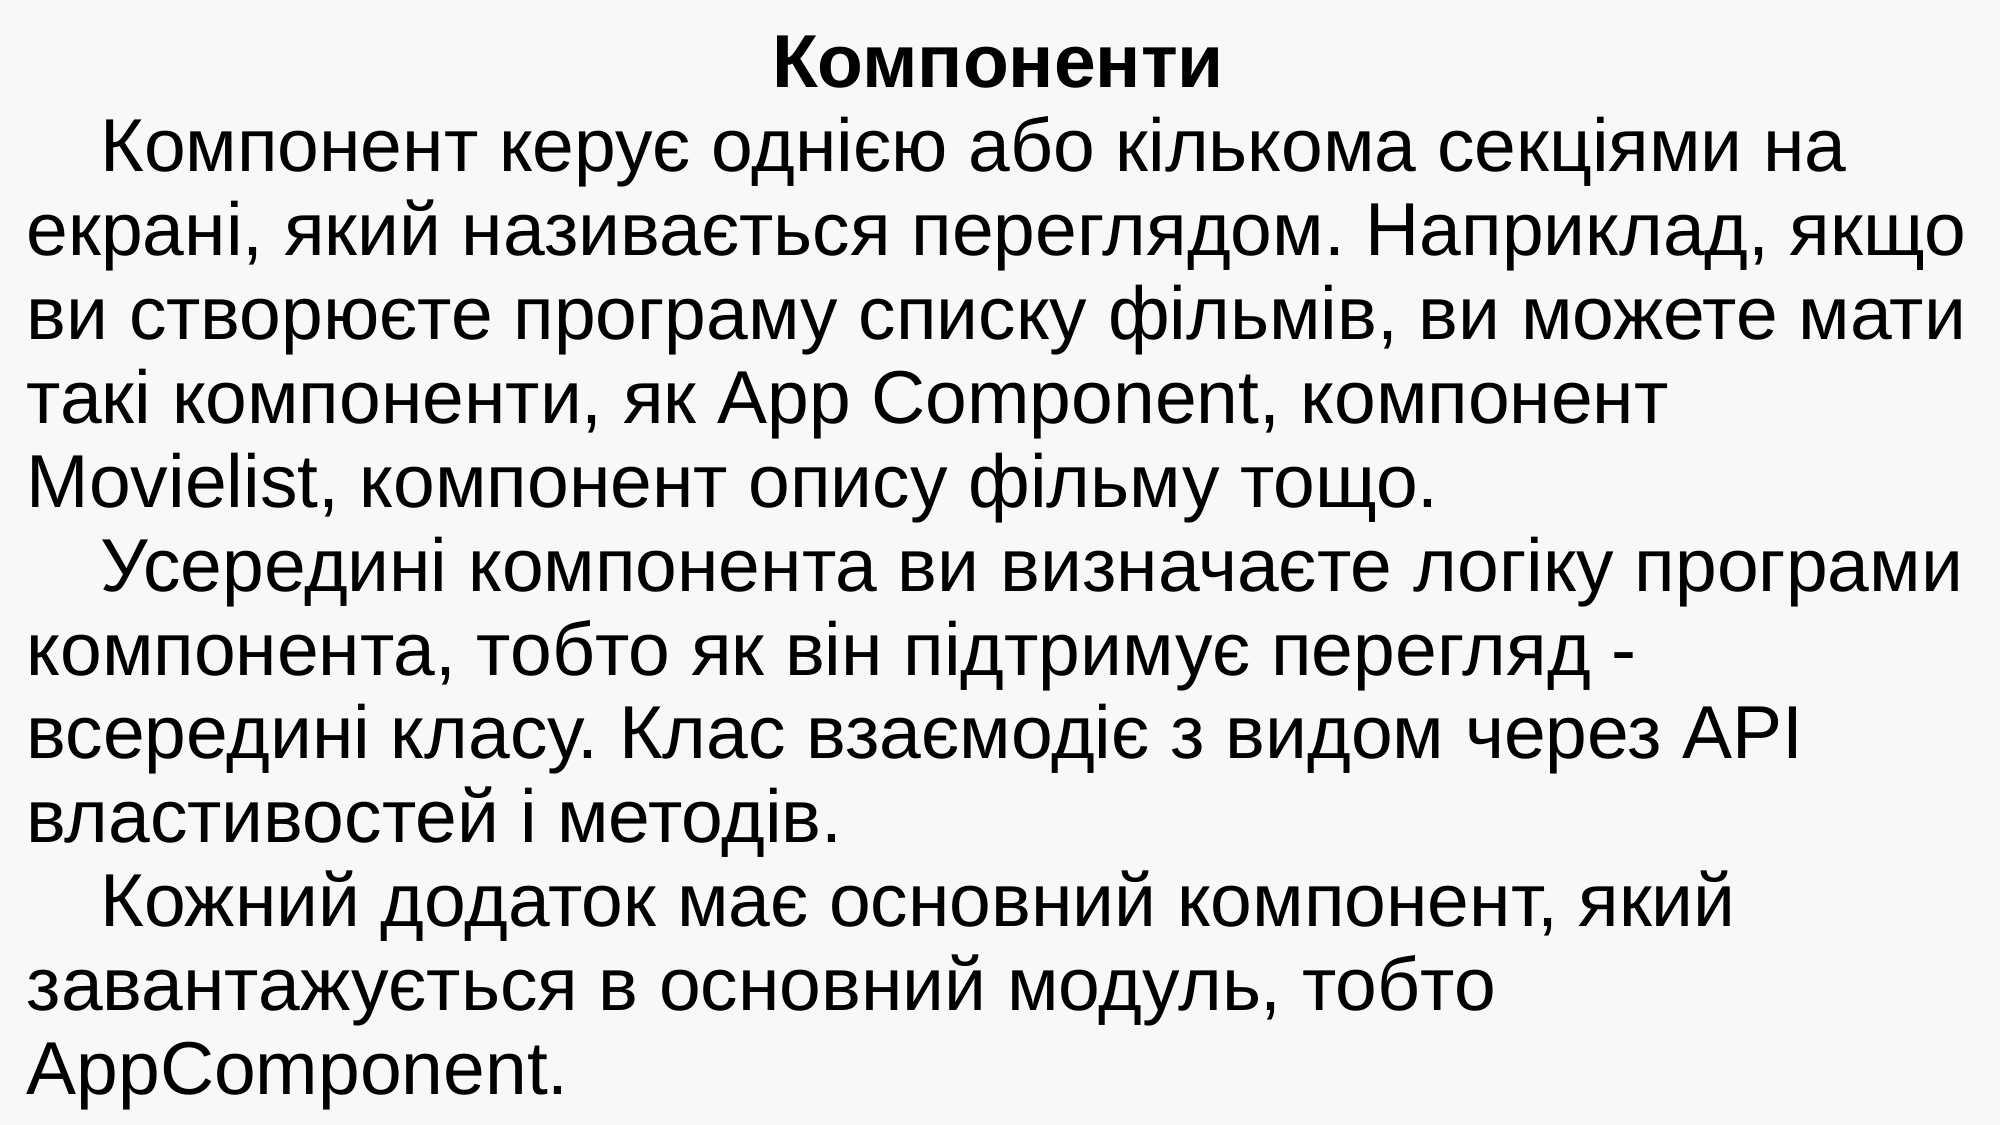

Компоненти
	Компонент керує однією або кількома секціями на екрані, який називається переглядом. Наприклад, якщо ви створюєте програму списку фільмів, ви можете мати такі компоненти, як App Component, компонент Movielist, компонент опису фільму тощо.
	Усередині компонента ви визначаєте логіку програми компонента, тобто як він підтримує перегляд - всередині класу. Клас взаємодіє з видом через API властивостей і методів.
	Кожний додаток має основний компонент, який завантажується в основний модуль, тобто AppComponent.